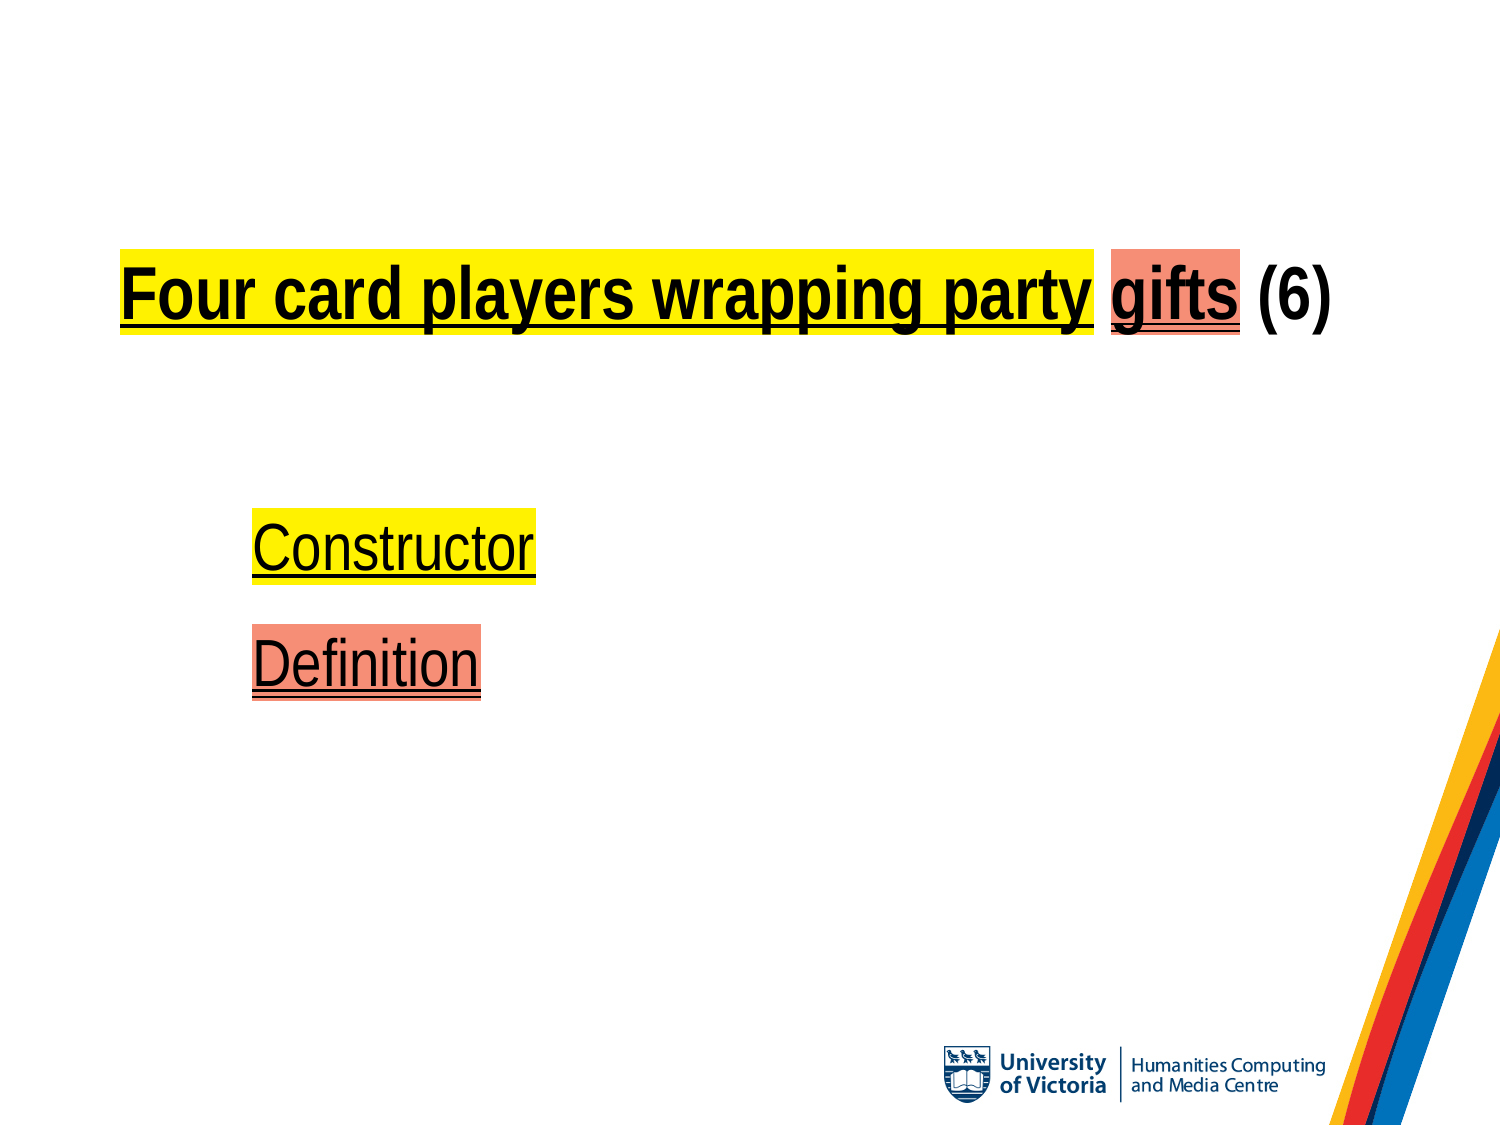

# Four card players wrapping party gifts (6)
Constructor
Definition